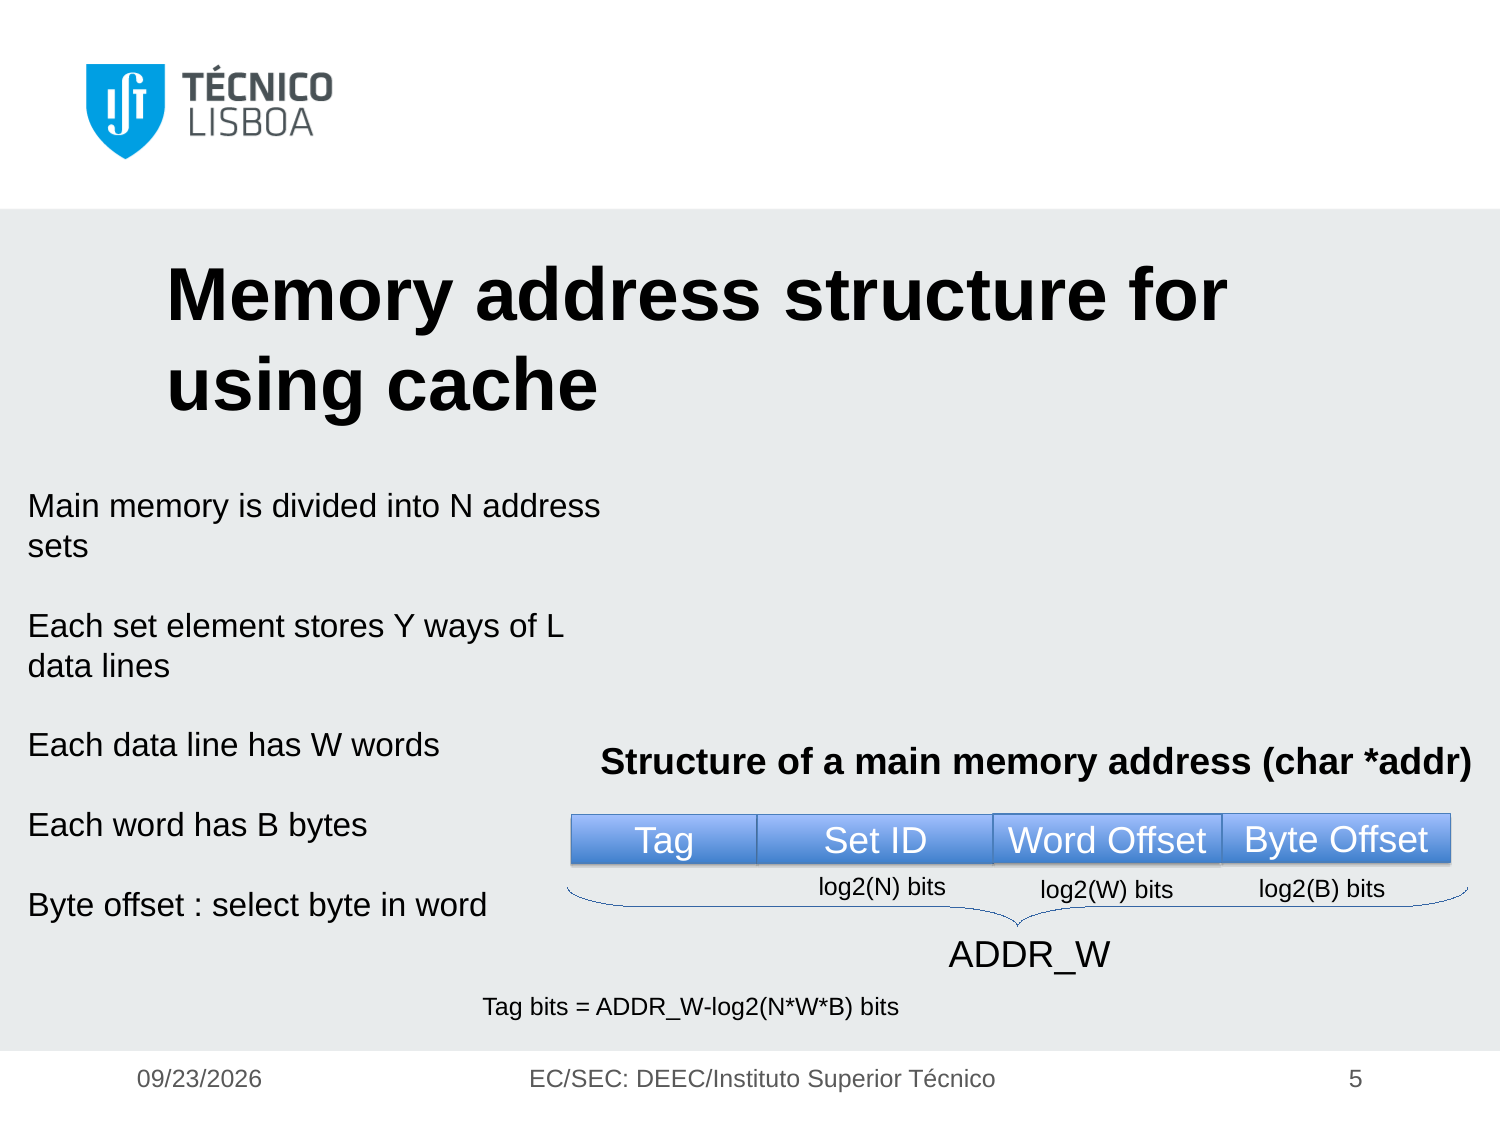

# Memory address structure for using cache
Main memory is divided into N address sets
Each set element stores Y ways of L data lines
Each data line has W words
Each word has B bytes
Byte offset : select byte in word
Structure of a main memory address (char *addr)
Byte Offset
Word Offset
Tag
Set ID
log2(N) bits
log2(B) bits
log2(W) bits
ADDR_W
Tag bits = ADDR_W-log2(N*W*B) bits
EC/SEC: DEEC/Instituto Superior Técnico
3